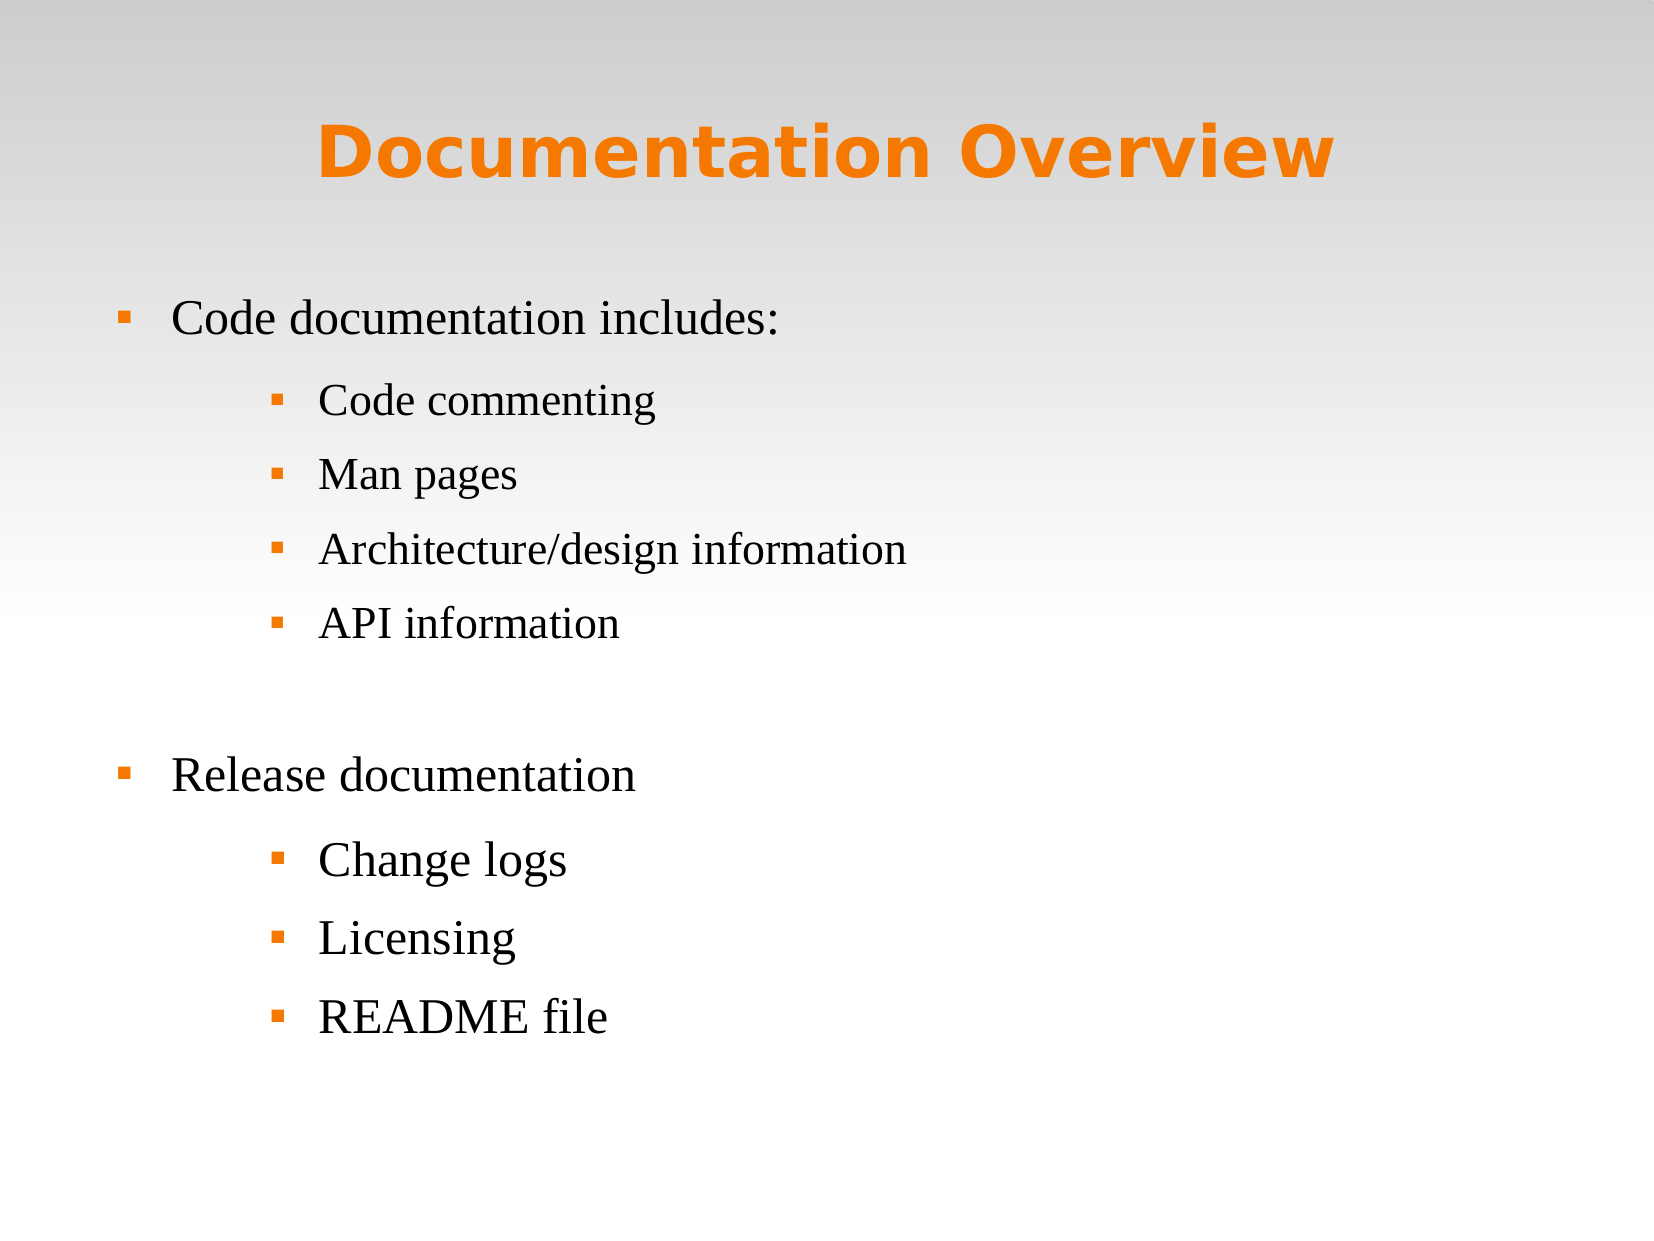

# Documentation Overview
Code documentation includes:
Code commenting
Man pages
Architecture/design information
API information
Release documentation
Change logs
Licensing
README file